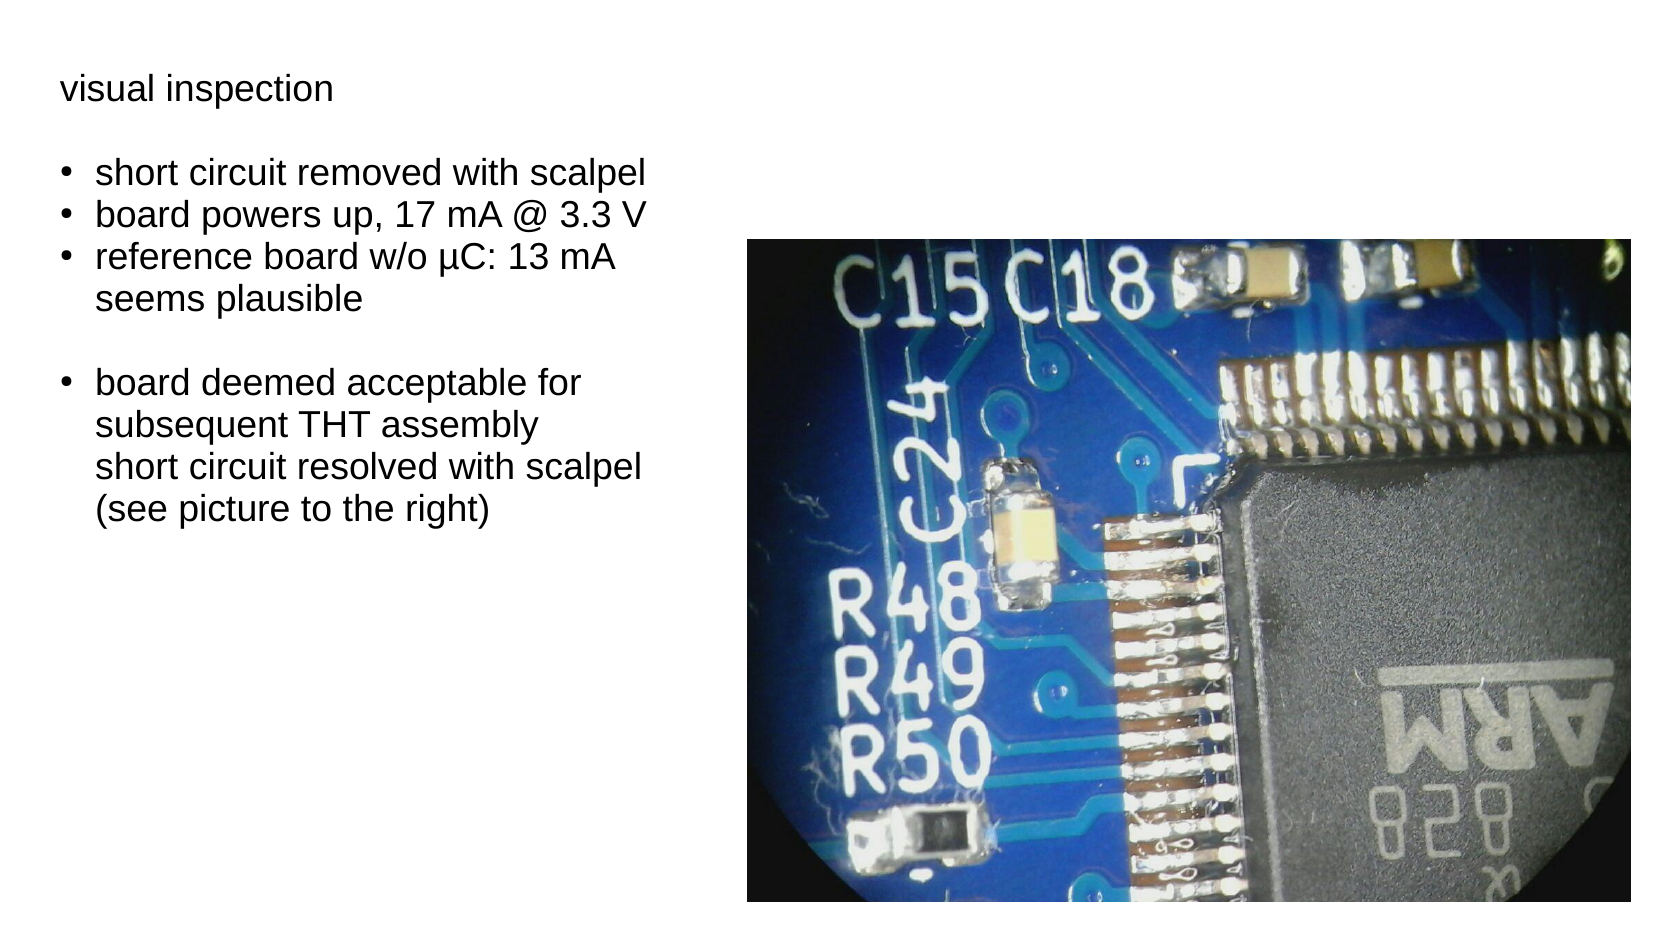

visual inspection
short circuit removed with scalpel
board powers up, 17 mA @ 3.3 V
reference board w/o µC: 13 mA
seems plausible
board deemed acceptable for
subsequent THT assembly
short circuit resolved with scalpel
(see picture to the right)